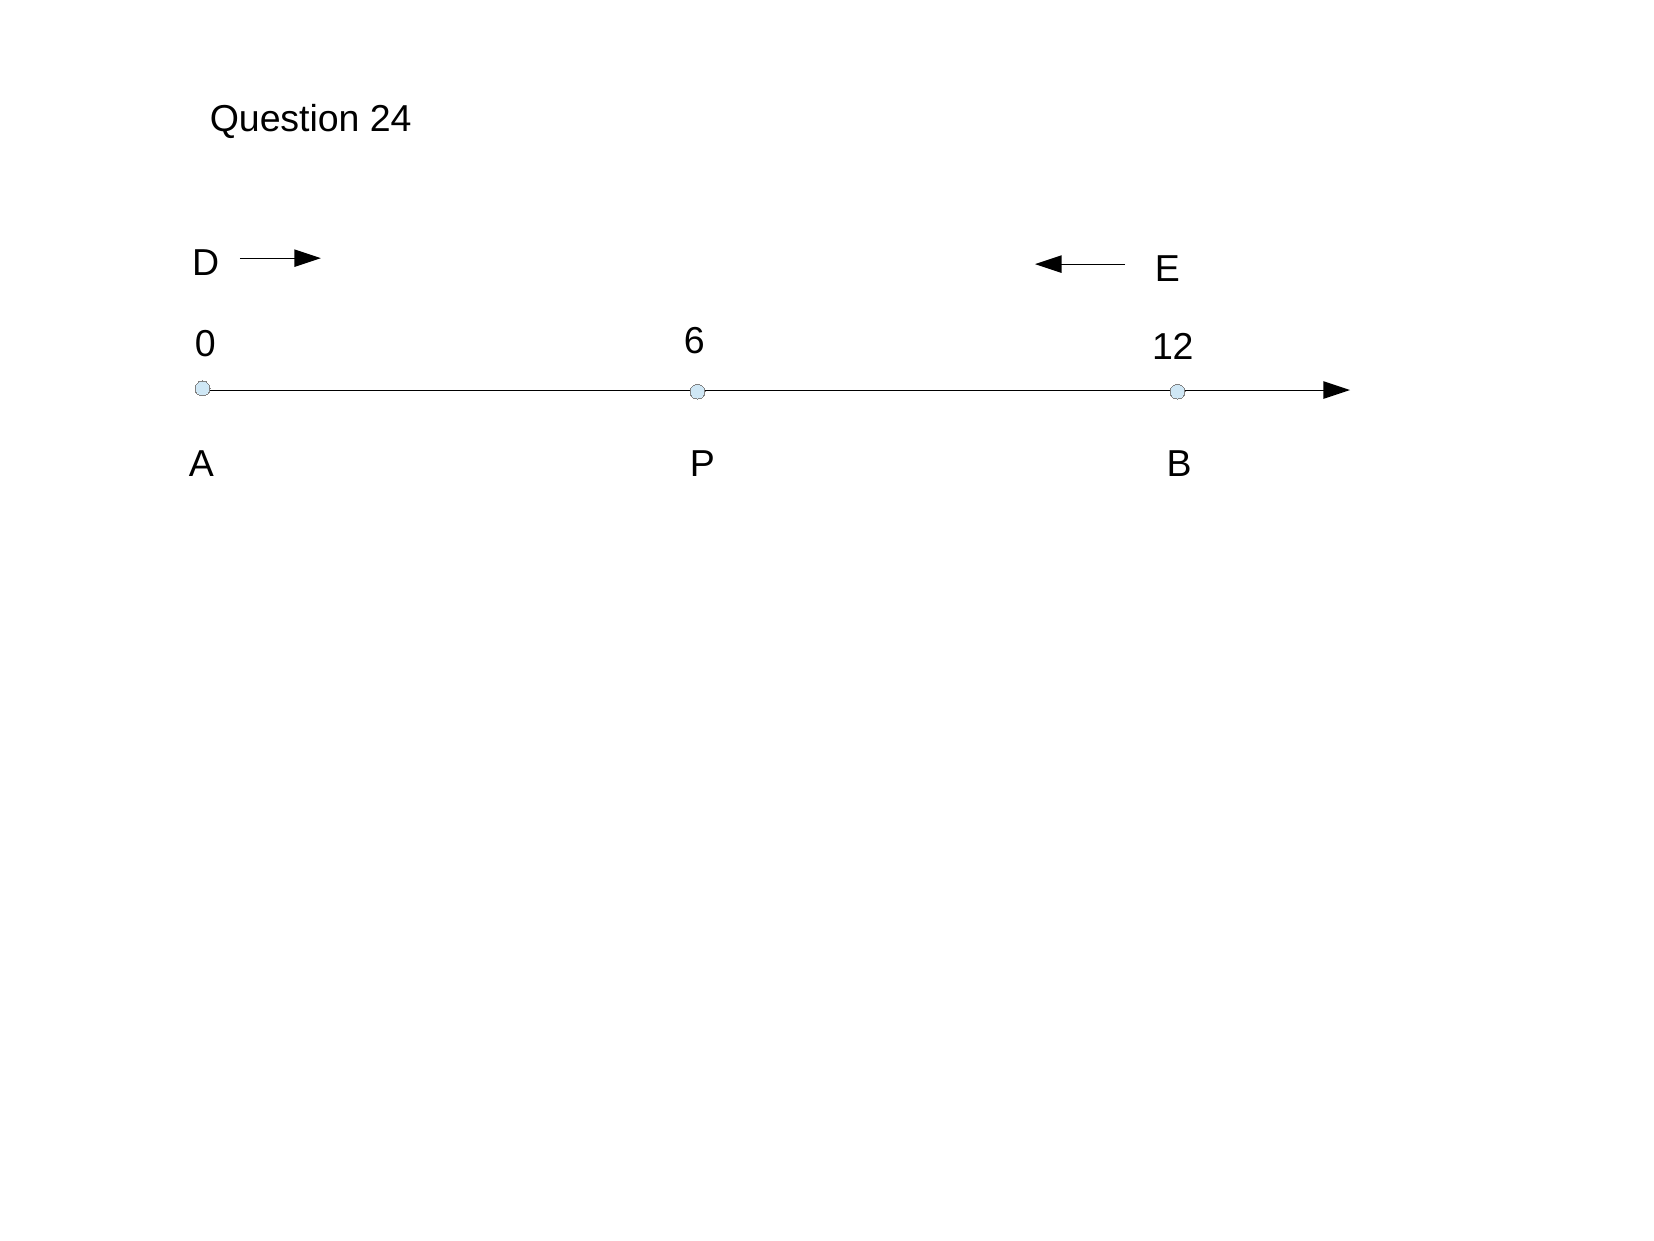

Question 24
D
E
6
0
12
A
P
B